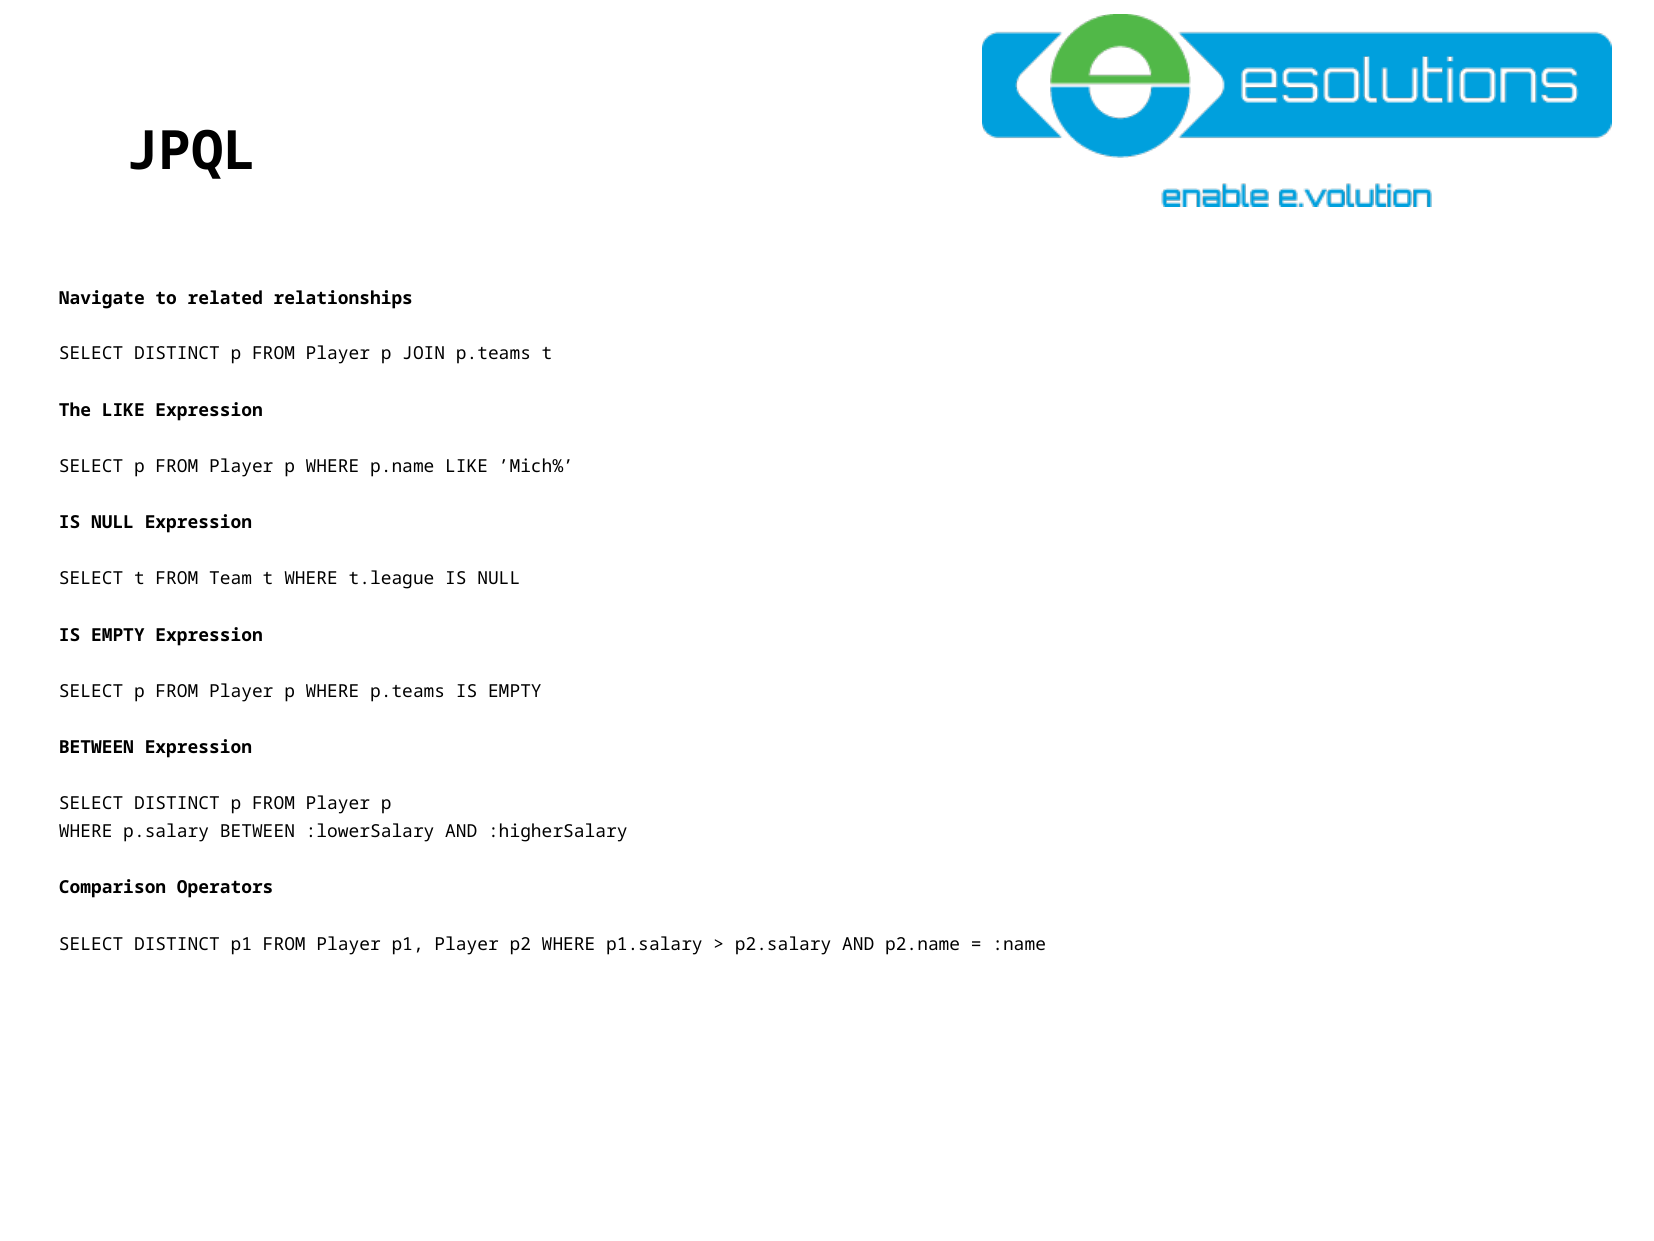

#
JPQL
Navigate to related relationships
SELECT DISTINCT p FROM Player p JOIN p.teams t
The LIKE Expression
SELECT p FROM Player p WHERE p.name LIKE ’Mich%’
IS NULL Expression
SELECT t FROM Team t WHERE t.league IS NULL
IS EMPTY Expression
SELECT p FROM Player p WHERE p.teams IS EMPTY
BETWEEN Expression
SELECT DISTINCT p FROM Player p
WHERE p.salary BETWEEN :lowerSalary AND :higherSalary
Comparison Operators
SELECT DISTINCT p1 FROM Player p1, Player p2 WHERE p1.salary > p2.salary AND p2.name = :name